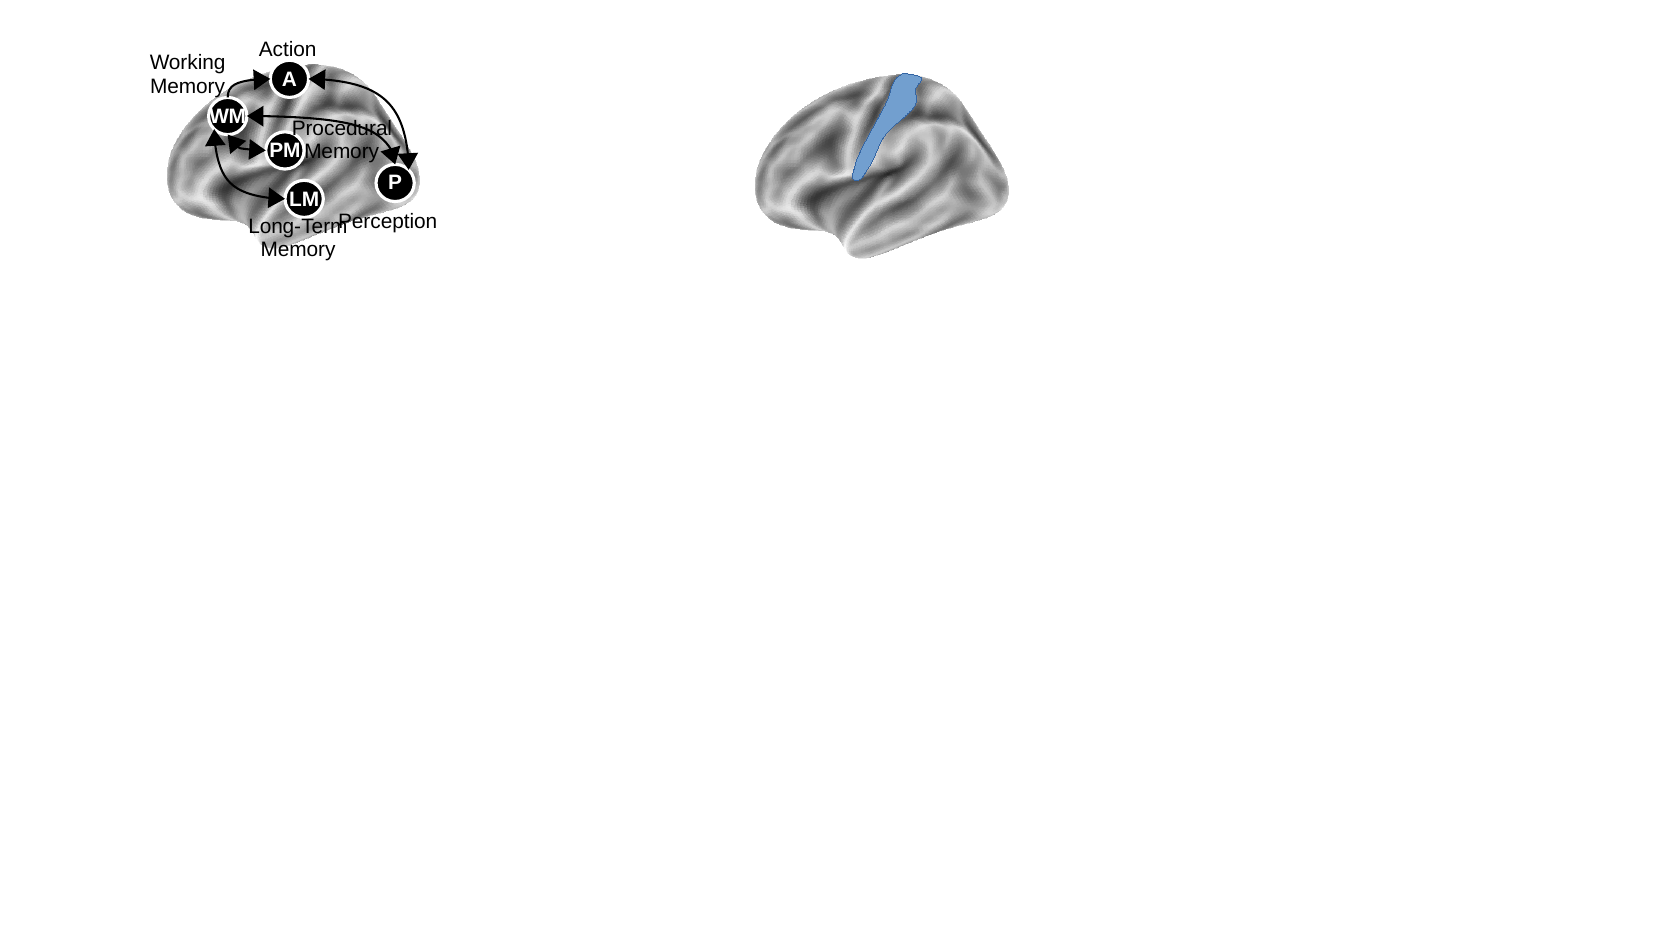

Action
Working
Memory
A
WM
Procedural
Memory
PM
P
LM
Perception
Long-Term
Memory